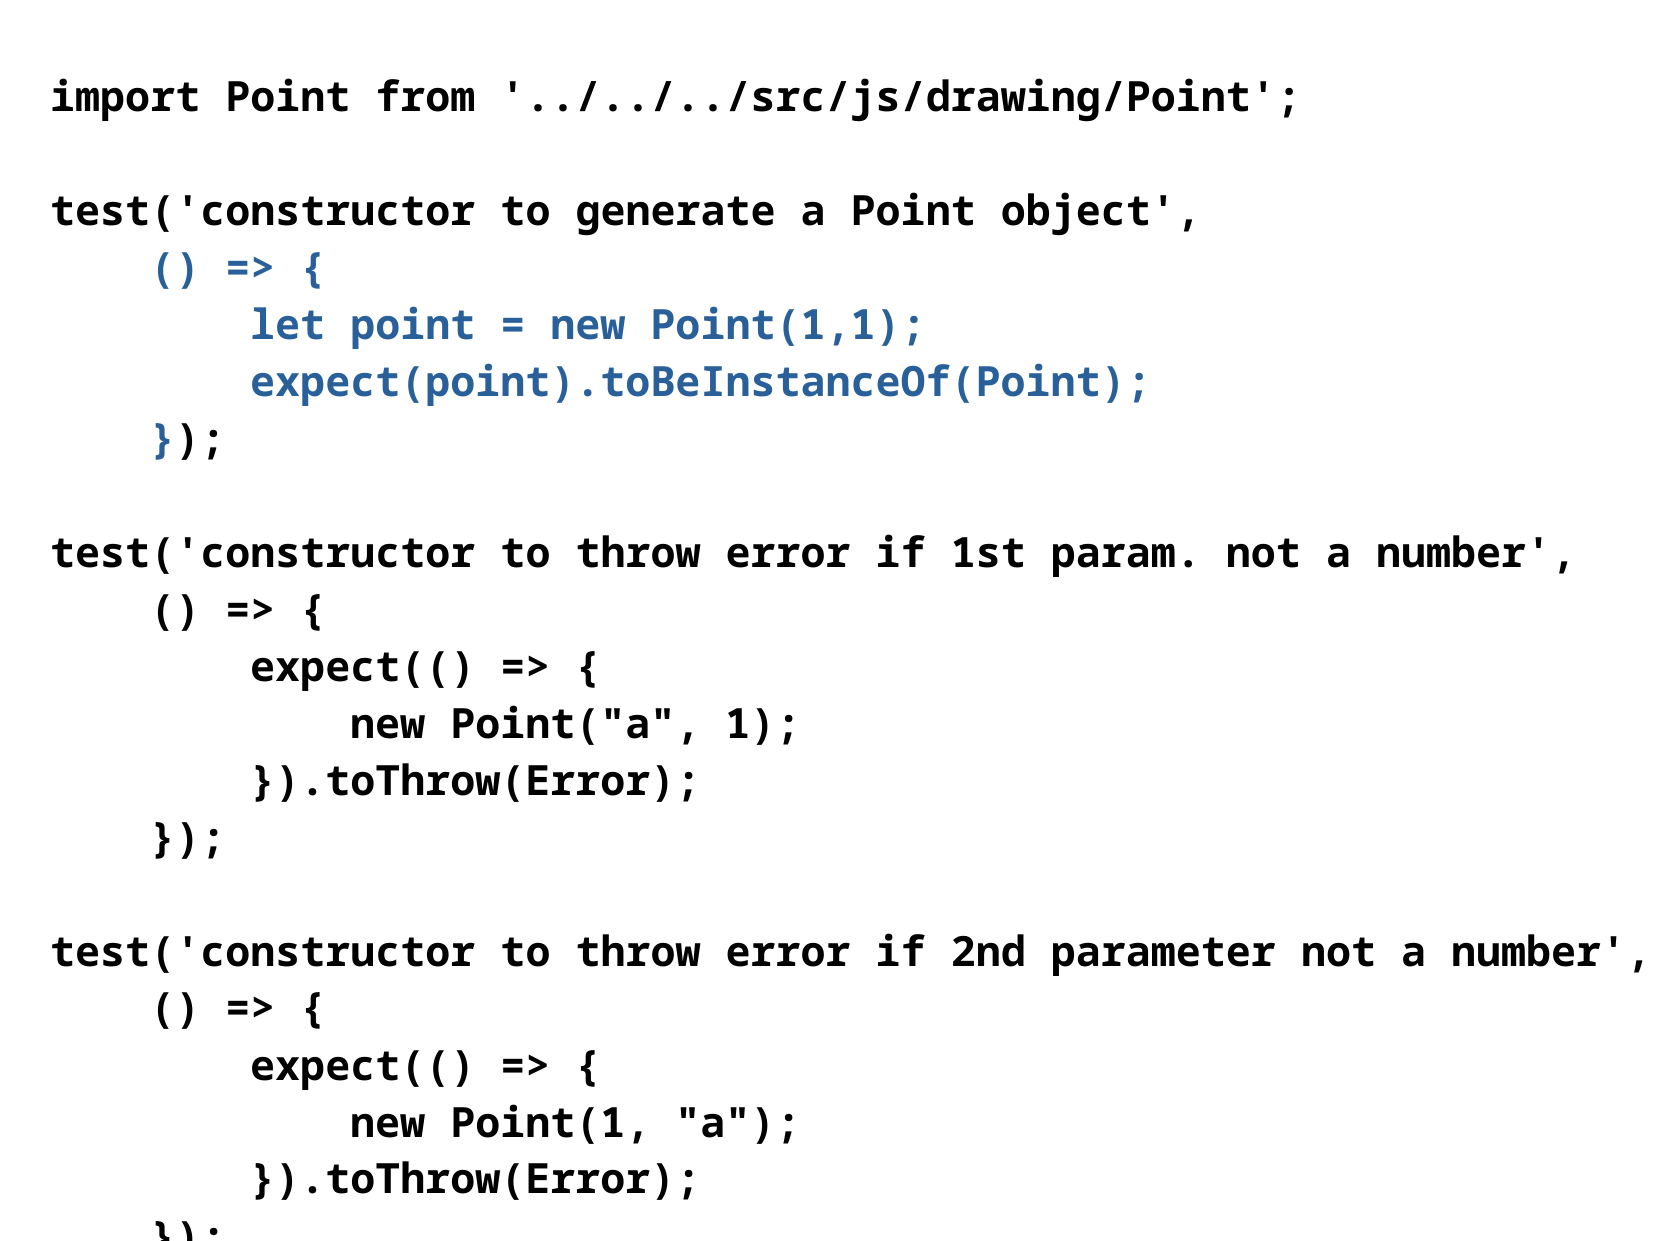

import Point from '../../../src/js/drawing/Point';
test('constructor to generate a Point object',
 () => {
 let point = new Point(1,1);
 expect(point).toBeInstanceOf(Point);
 });
test('constructor to throw error if 1st param. not a number',
 () => {
 expect(() => {
 new Point("a", 1);
 }).toThrow(Error);
 });
test('constructor to throw error if 2nd parameter not a number',
 () => {
 expect(() => {
 new Point(1, "a");
 }).toThrow(Error);
 });